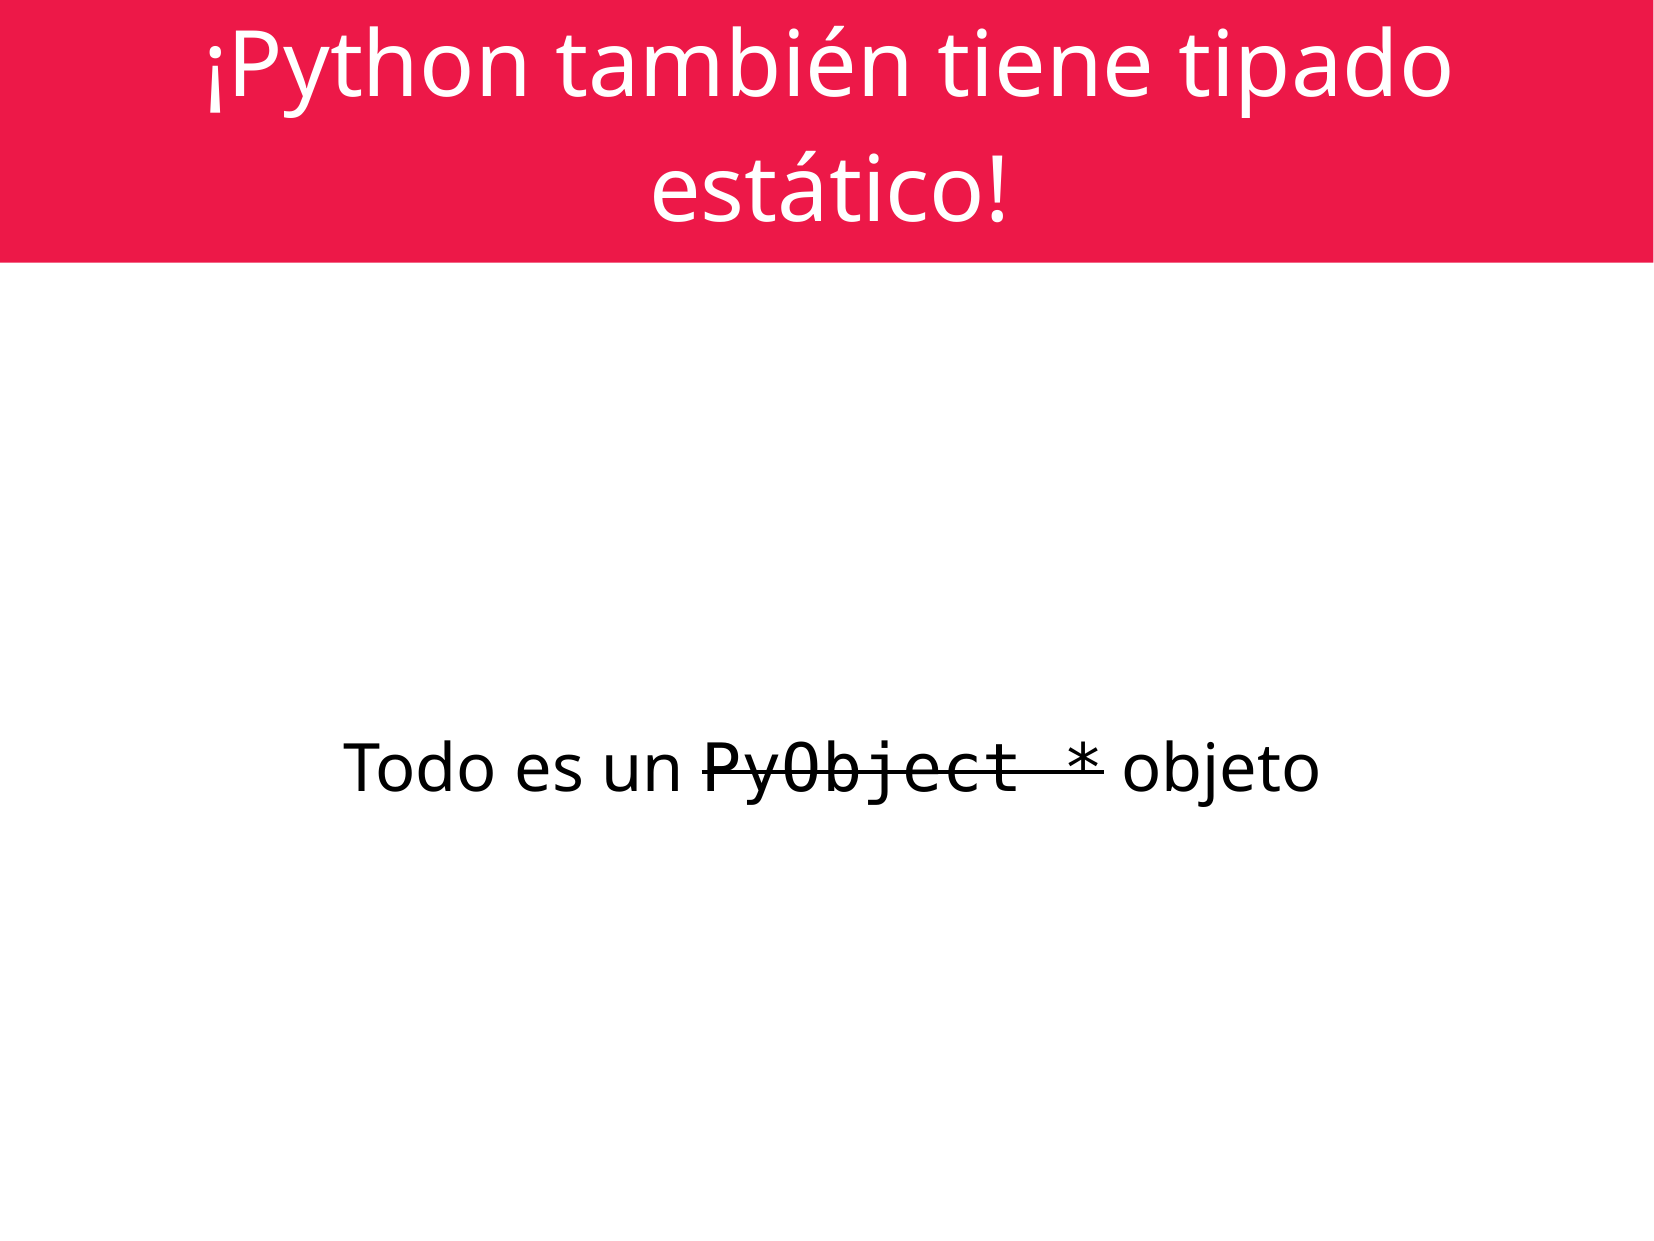

# ¡Python también tiene tipado estático!
Todo es un PyObject * objeto